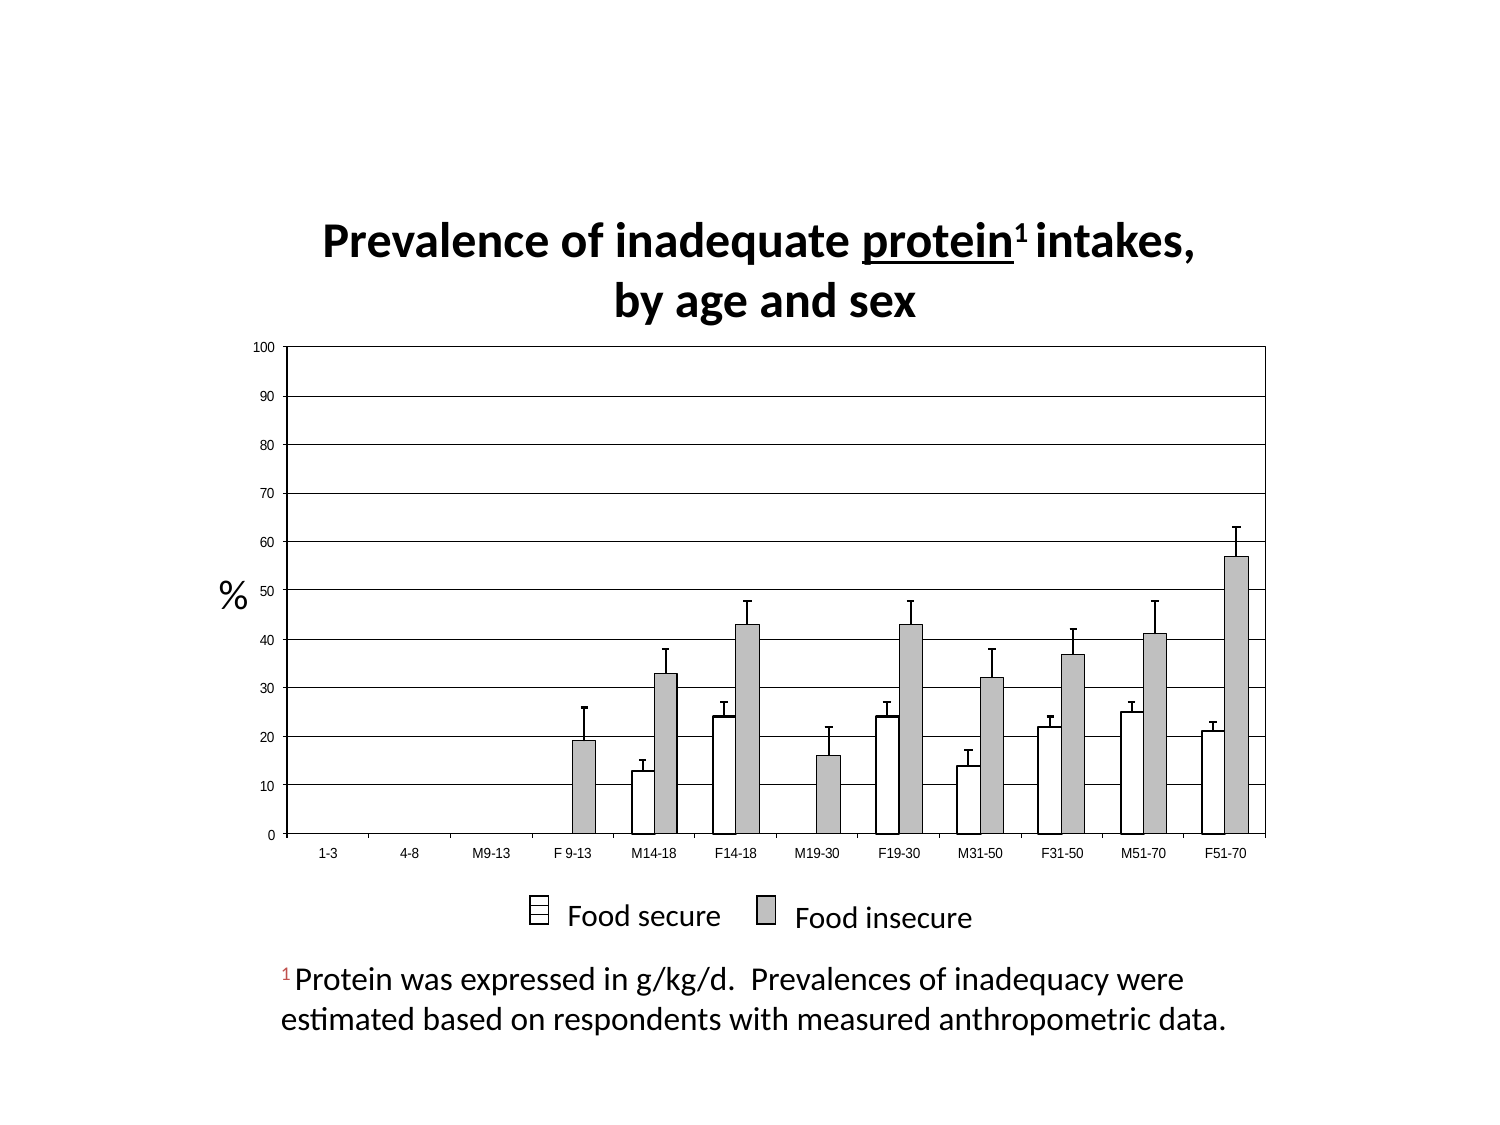

# Prevalence of inadequate protein1 intakes, by age and sex
%
Food secure
Food insecure
1 Protein was expressed in g/kg/d. Prevalences of inadequacy were estimated based on respondents with measured anthropometric data.